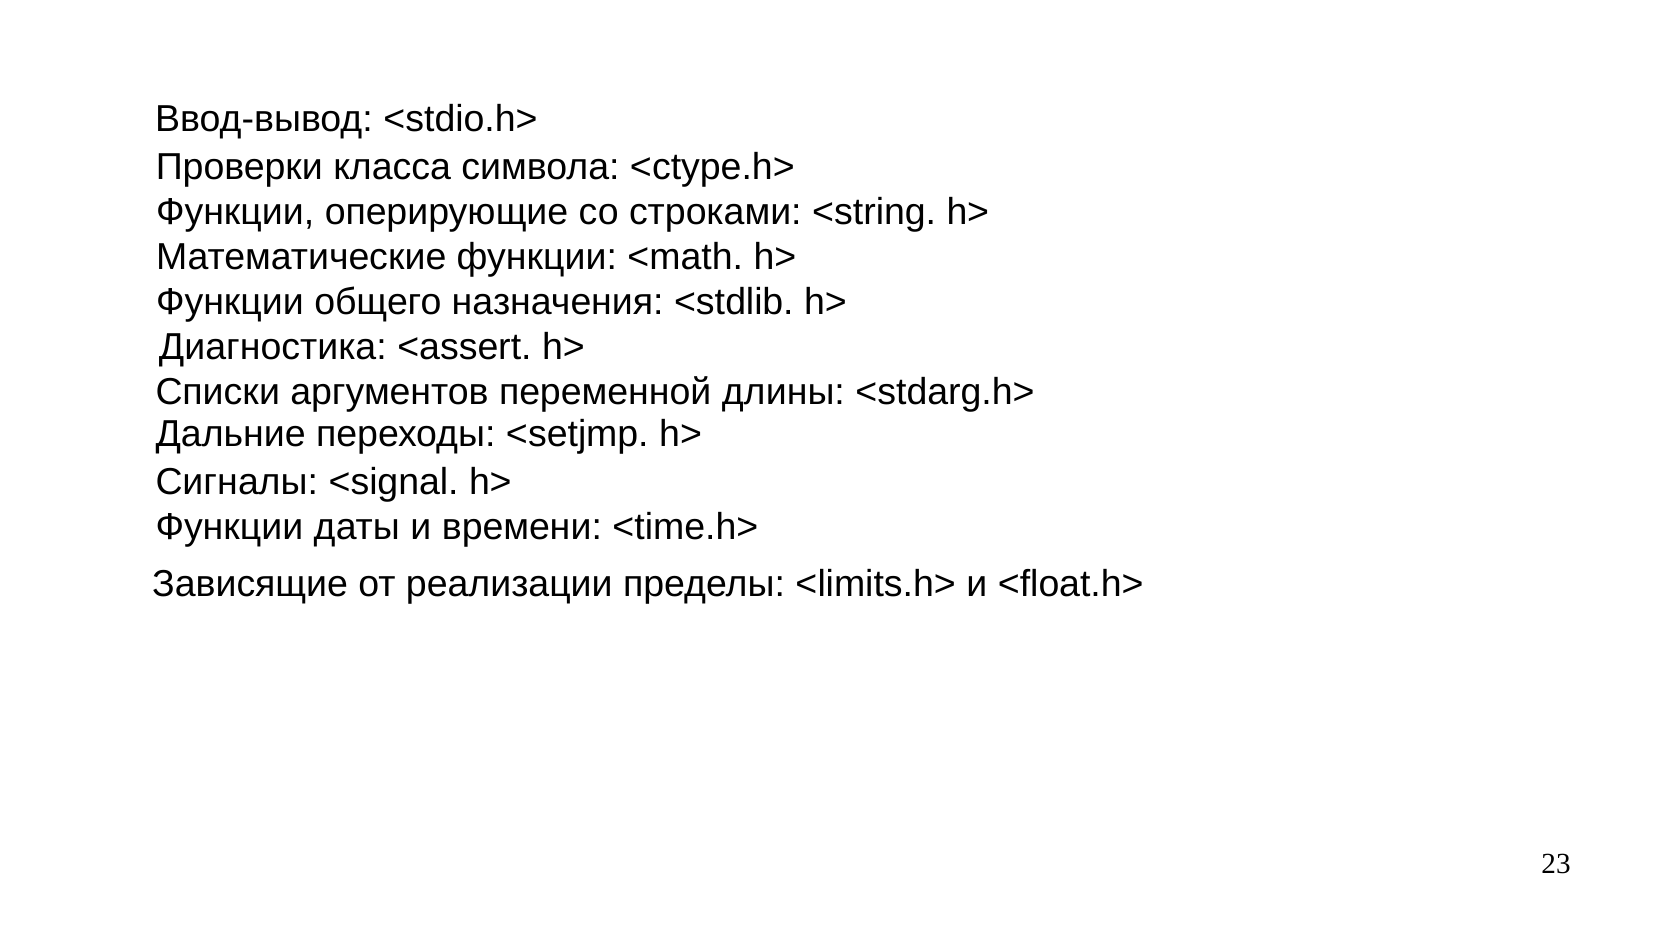

Ввод-вывод: <stdio.h>
Проверки класса символа: <ctype.h>
Функции, оперирующие со строками: <string. h>
Математические функции: <math. h>
Функции общего назначения: <stdlib. h>
Диагностика: <assert. h>
Списки аргументов переменной длины: <stdarg.h>
Дальние переходы: <setjmp. h>
Сигналы: <signal. h>
Функции даты и времени: <time.h>
 Зависящие от реализации пределы: <limits.h> и <float.h>
23